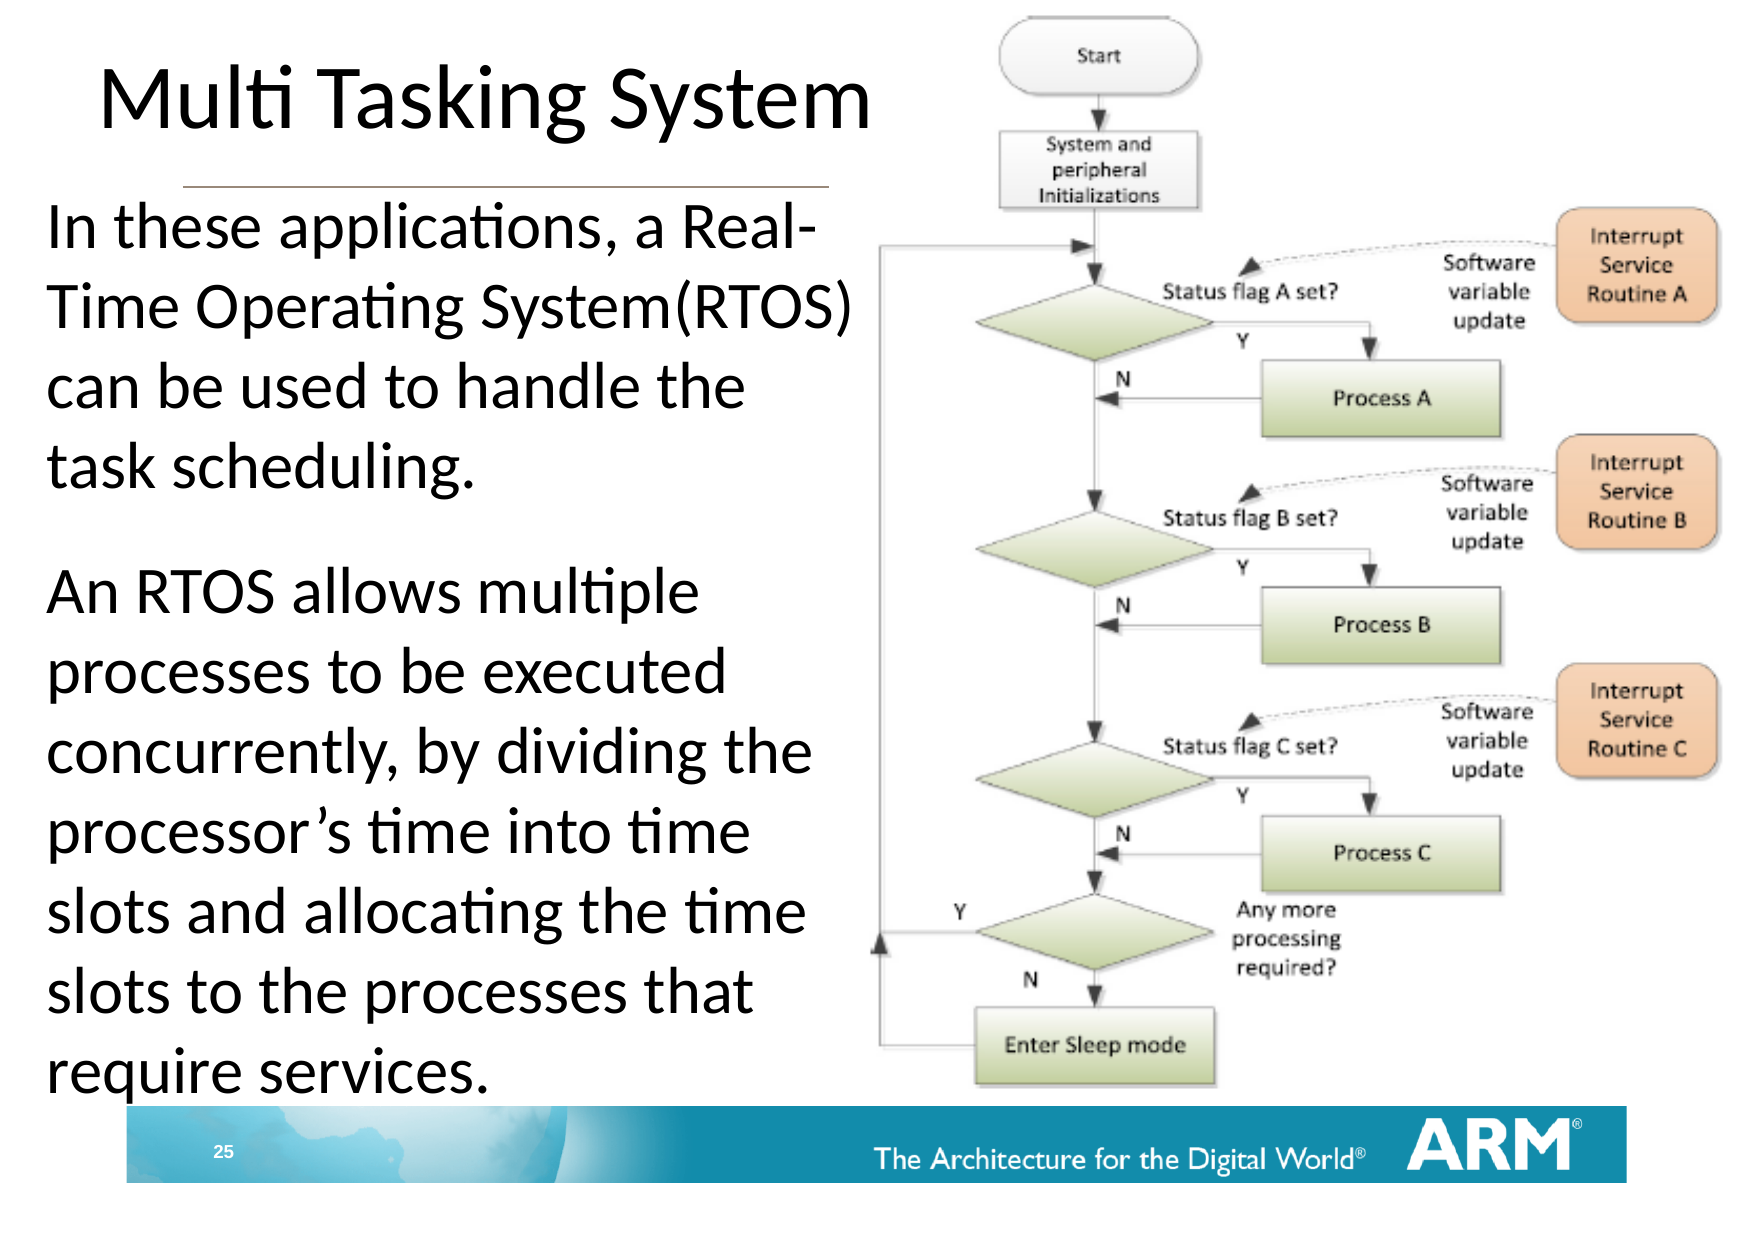

# Multi Tasking System
In these applications, a Real-Time Operating System(RTOS) can be used to handle the task scheduling.
An RTOS allows multiple processes to be executed
concurrently, by dividing the processor’s time into time slots and allocating the time
slots to the processes that require services.